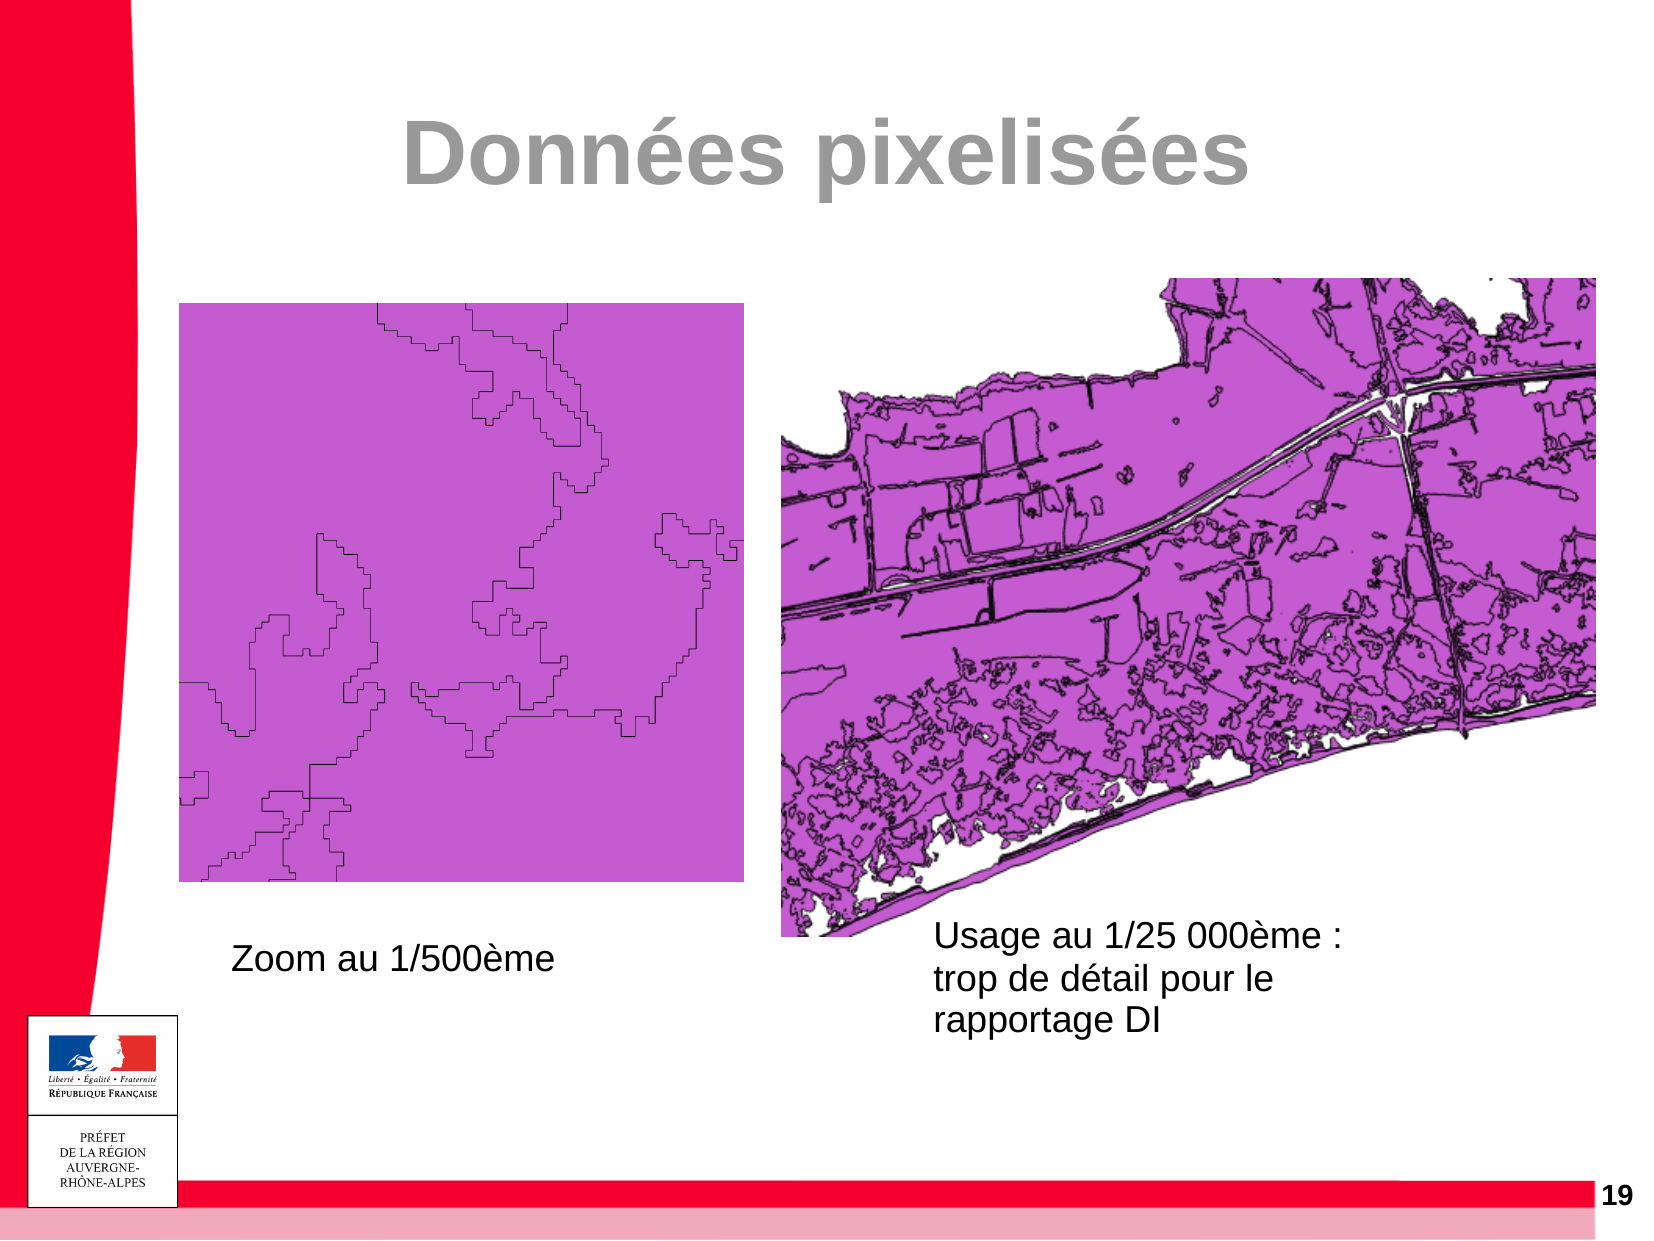

# Données pixelisées
Usage au 1/25 000ème : trop de détail pour le rapportage DI
Zoom au 1/500ème
19